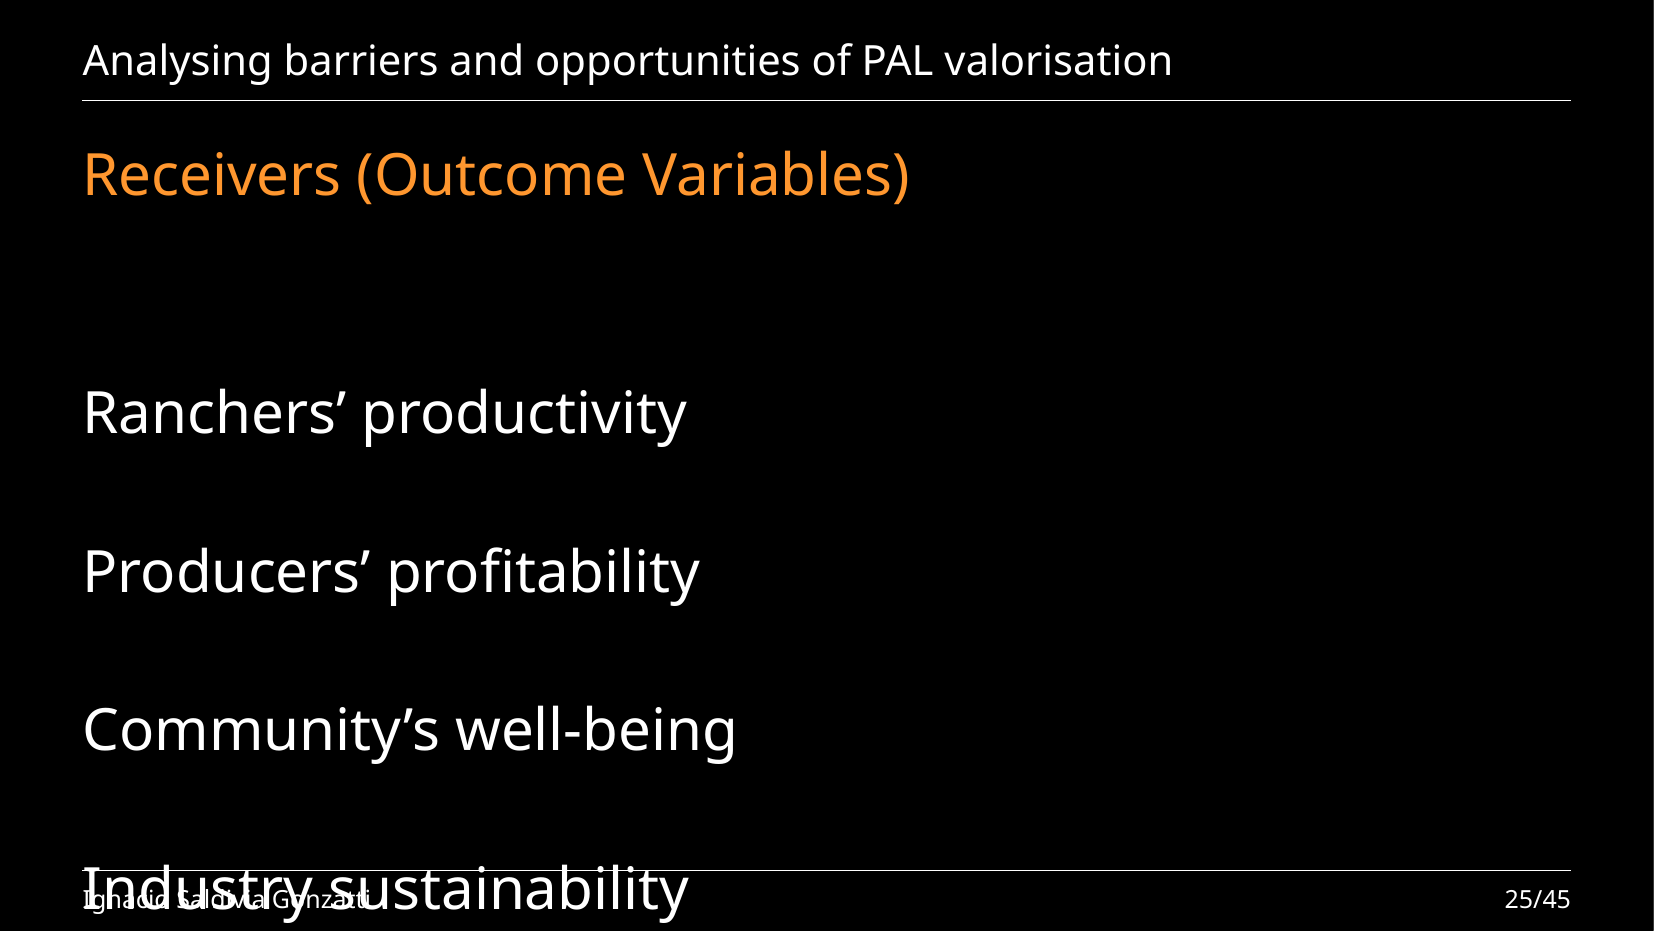

# Analysing barriers and opportunities of PAL valorisation
Receivers (Outcome Variables)
Ranchers’ productivity
Producers’ profitability
Community’s well-being
Industry sustainability
Ignacio Saldivia Gonzatti
25